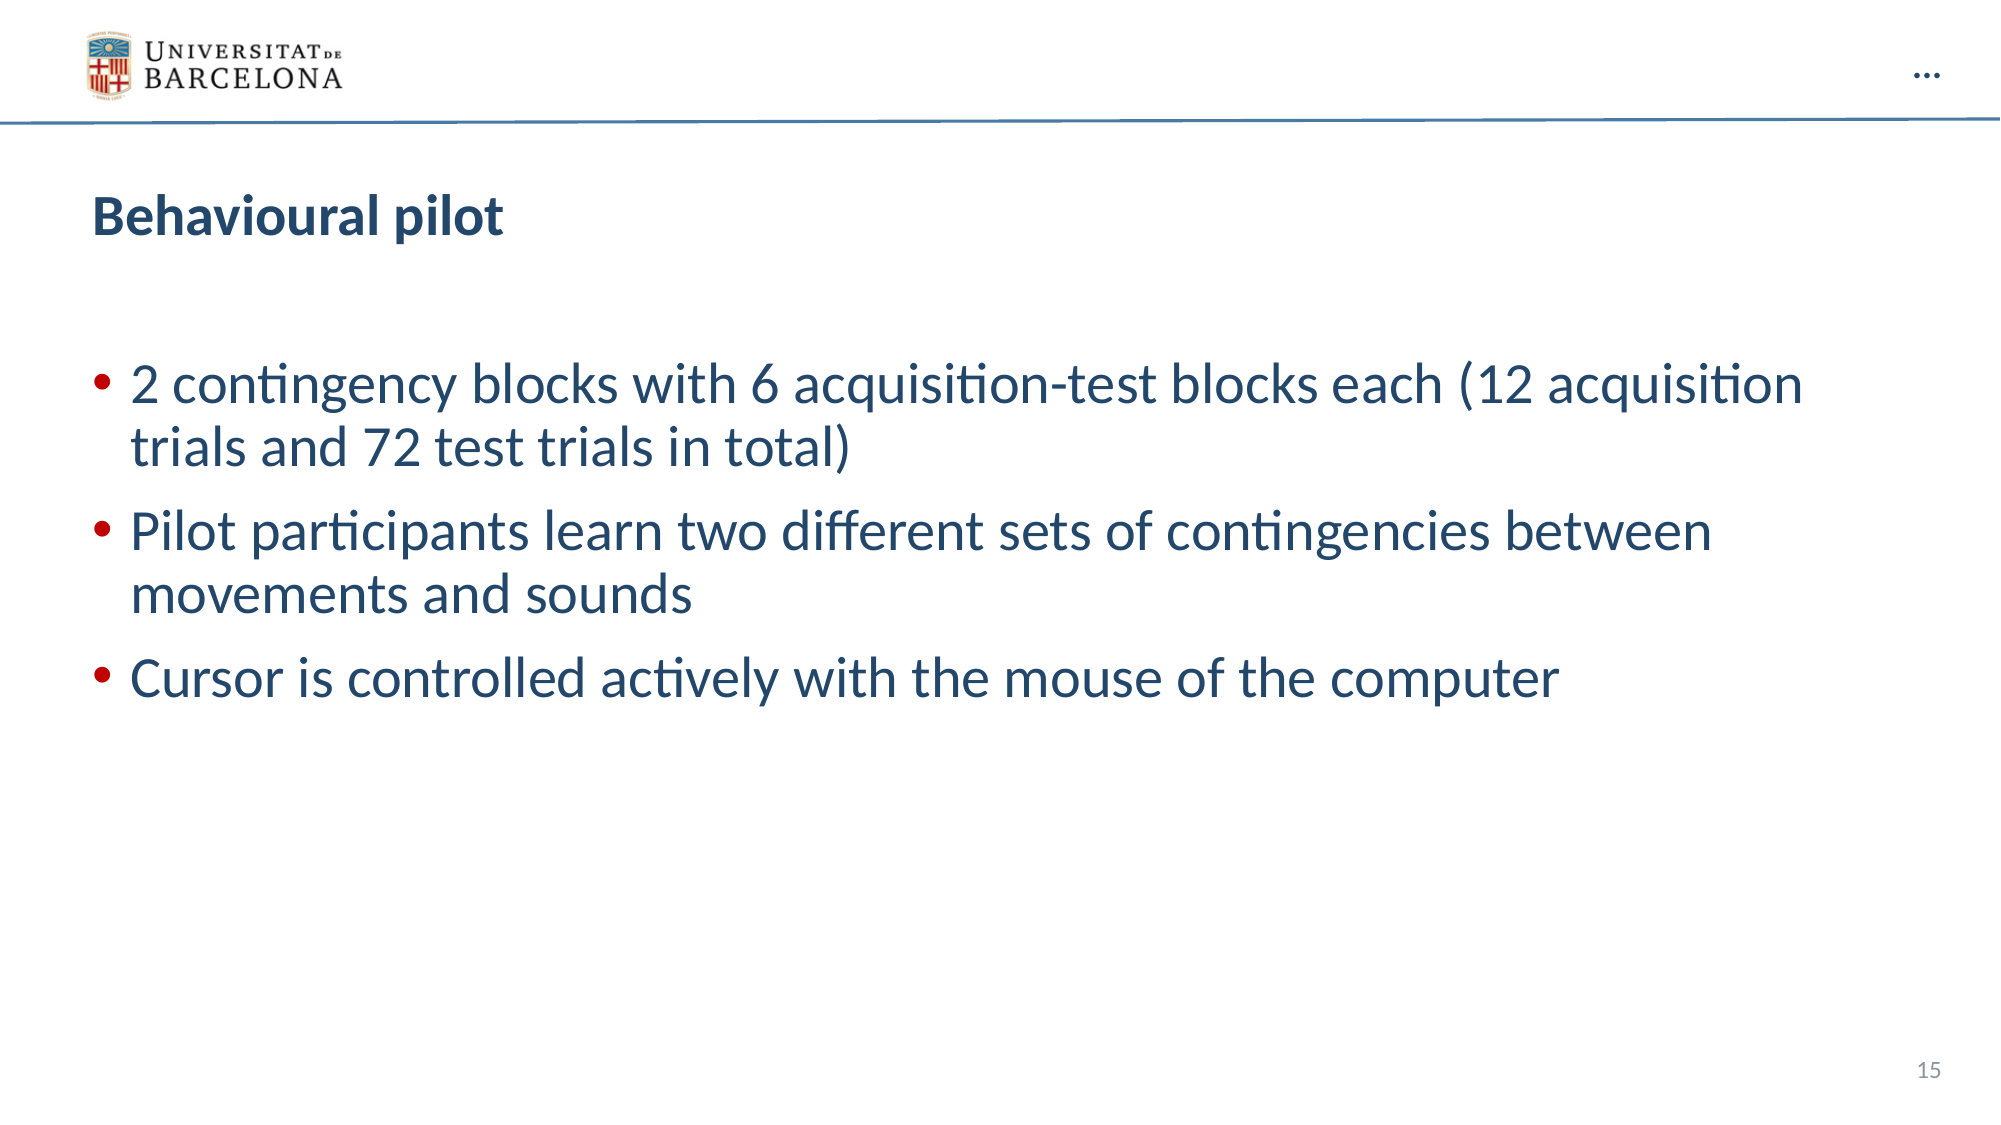

# ...
Behavioural pilot
2 contingency blocks with 6 acquisition-test blocks each (12 acquisition trials and 72 test trials in total)
Pilot participants learn two different sets of contingencies between movements and sounds
Cursor is controlled actively with the mouse of the computer